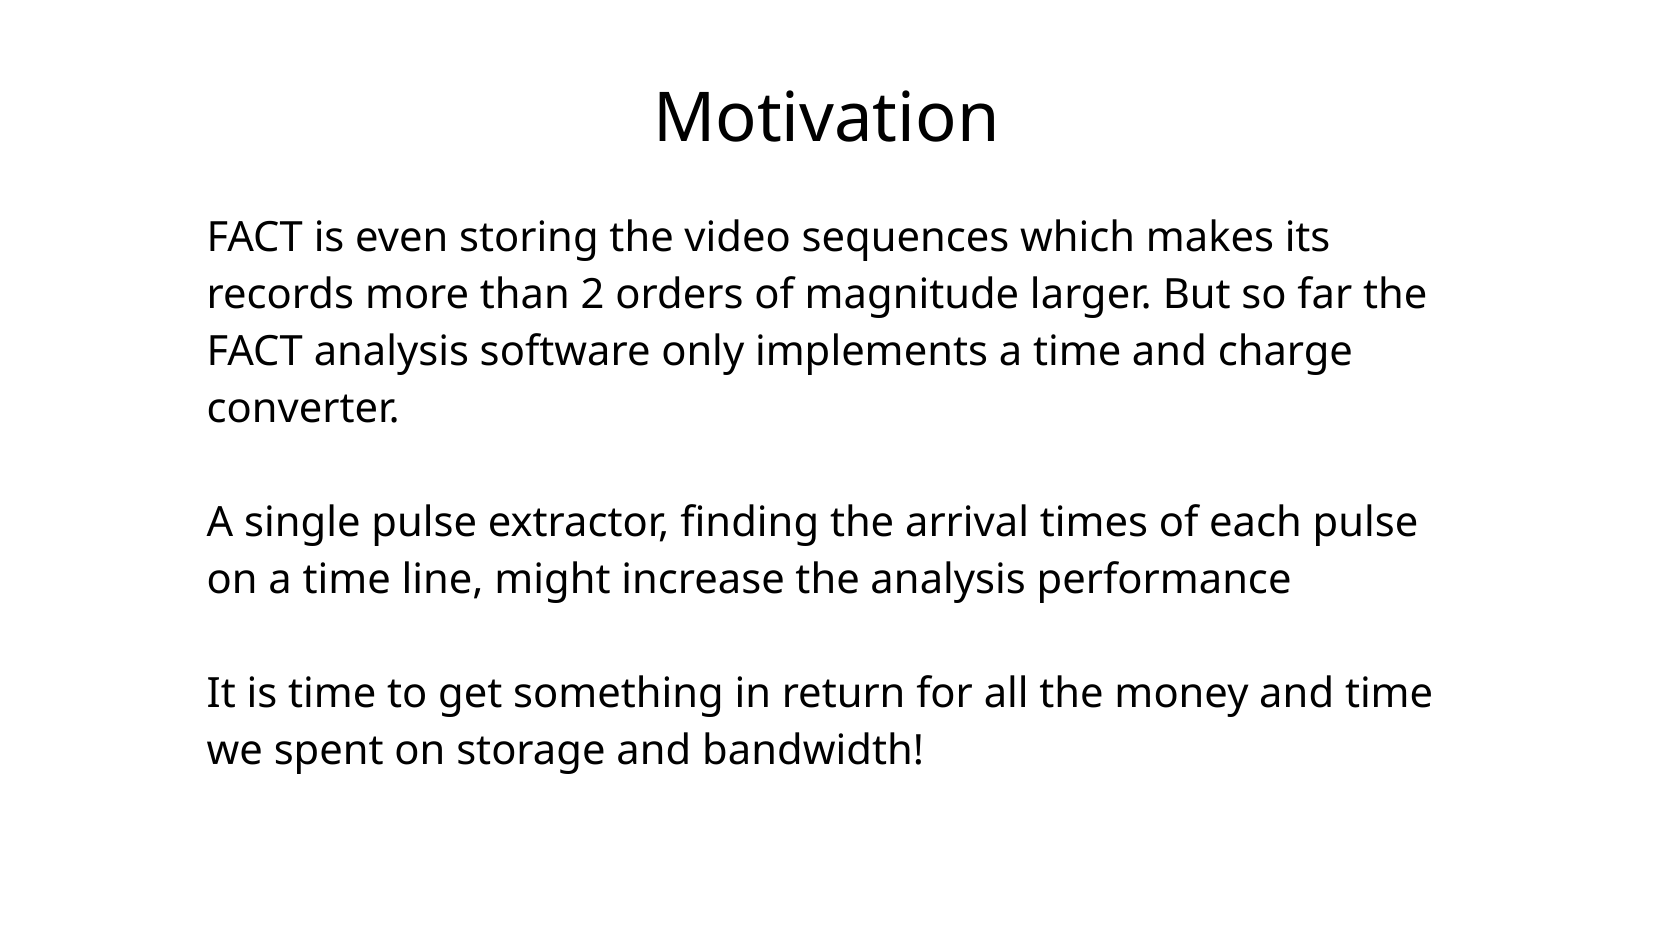

# Motivation
FACT is even storing the video sequences which makes its records more than 2 orders of magnitude larger. But so far the FACT analysis software only implements a time and charge converter.
A single pulse extractor, finding the arrival times of each pulse on a time line, might increase the analysis performance
It is time to get something in return for all the money and time we spent on storage and bandwidth!